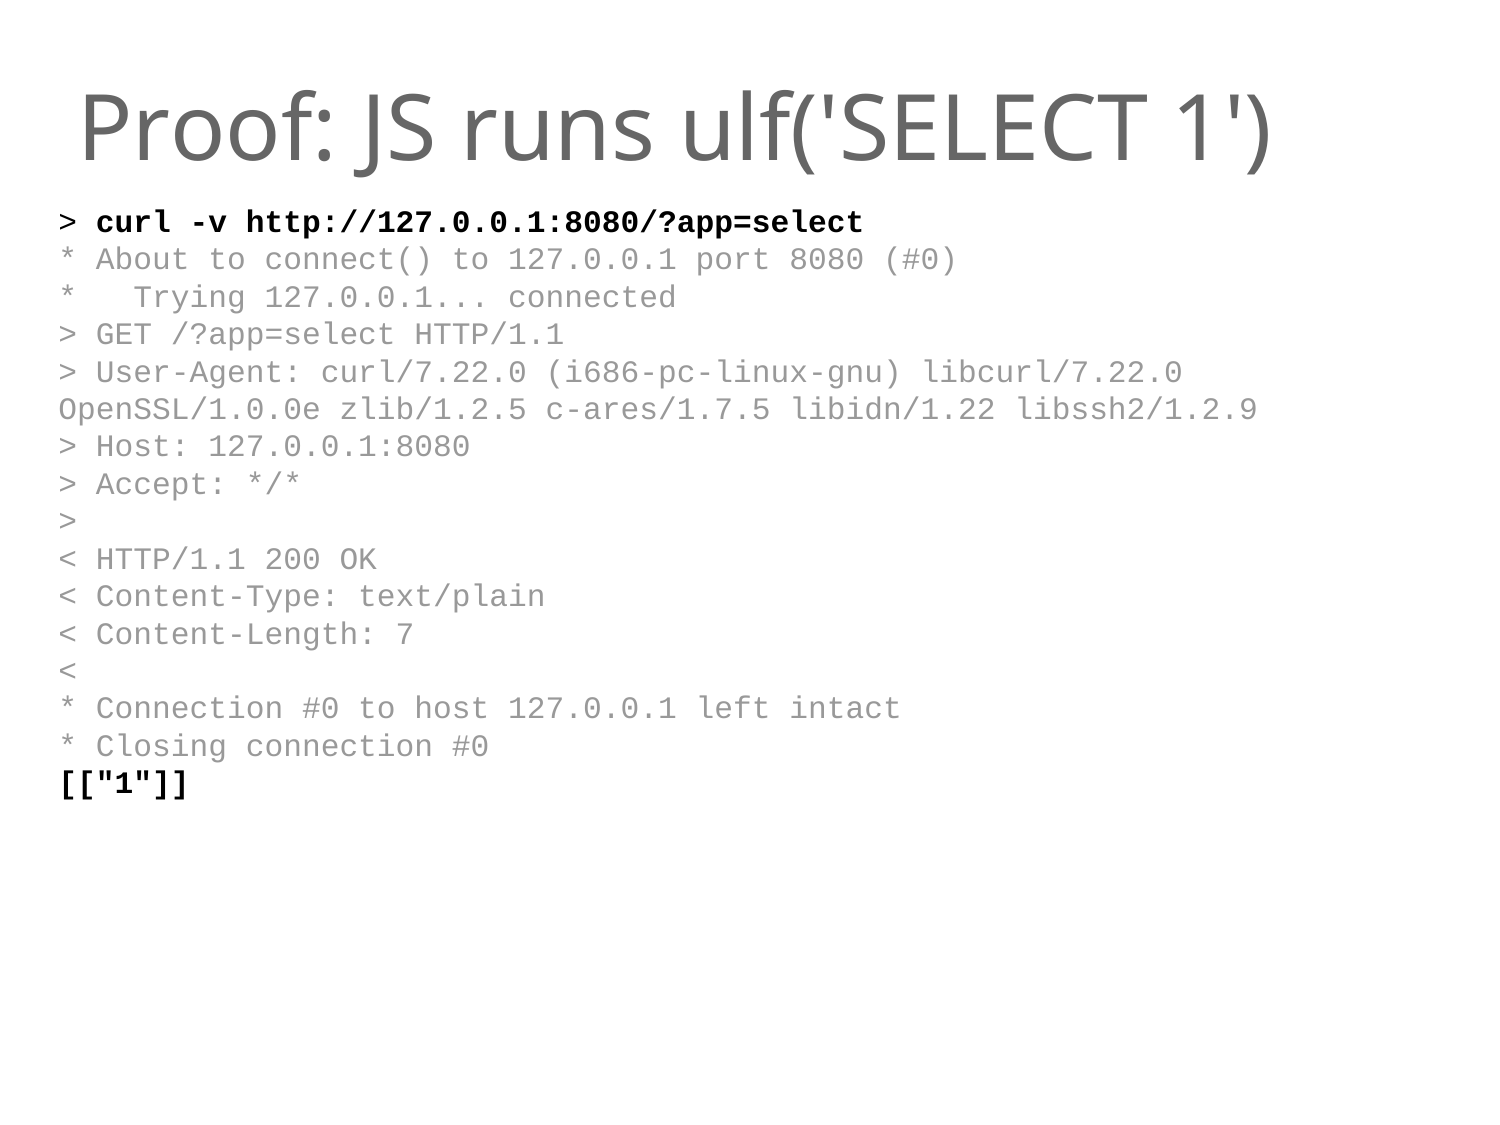

# Proof: JS runs ulf('SELECT 1')
> curl -v http://127.0.0.1:8080/?app=select
* About to connect() to 127.0.0.1 port 8080 (#0)
* Trying 127.0.0.1... connected
> GET /?app=select HTTP/1.1
> User-Agent: curl/7.22.0 (i686-pc-linux-gnu) libcurl/7.22.0 OpenSSL/1.0.0e zlib/1.2.5 c-ares/1.7.5 libidn/1.22 libssh2/1.2.9
> Host: 127.0.0.1:8080
> Accept: */*
>
< HTTP/1.1 200 OK
< Content-Type: text/plain
< Content-Length: 7
<
* Connection #0 to host 127.0.0.1 left intact
* Closing connection #0
[["1"]]